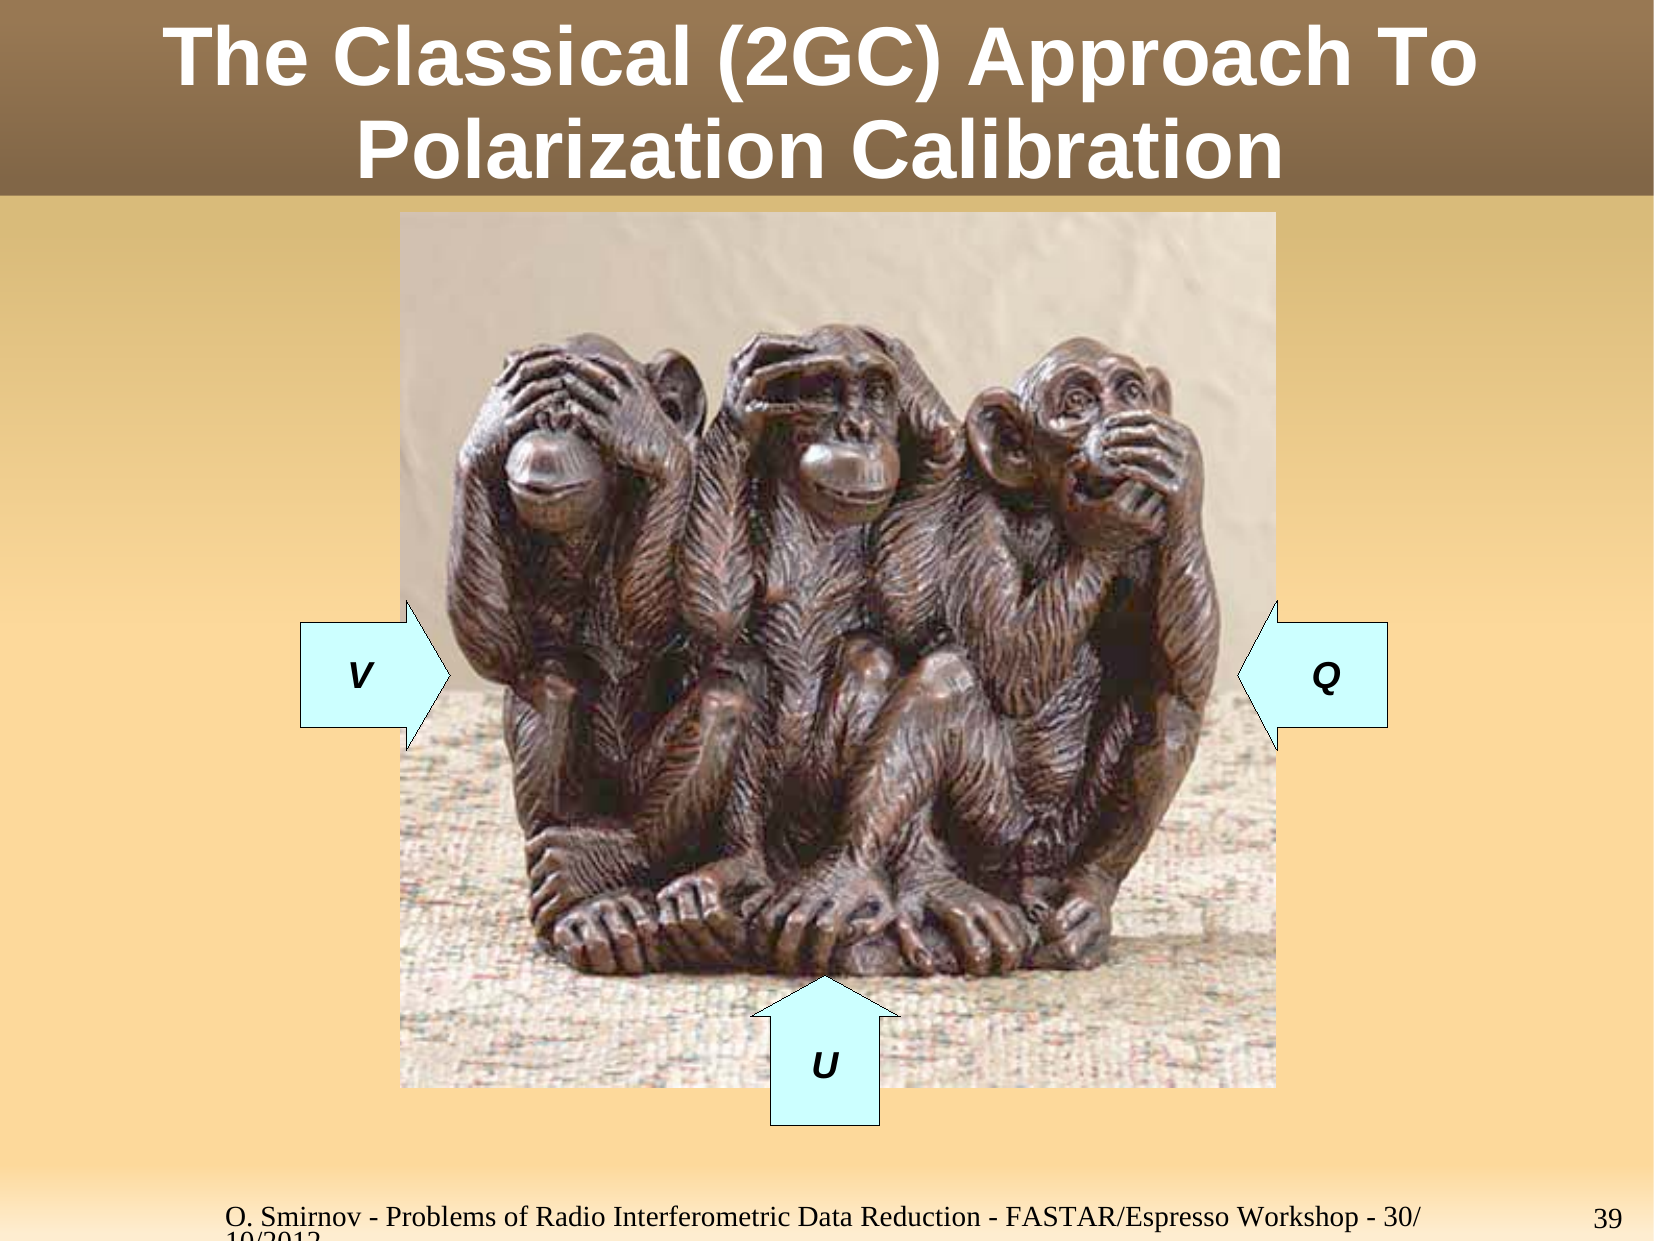

# The Classical (2GC) Approach To Polarization Calibration
V
Q
U
O. Smirnov - Problems of Radio Interferometric Data Reduction - FASTAR/Espresso Workshop - 30/10/2012
39